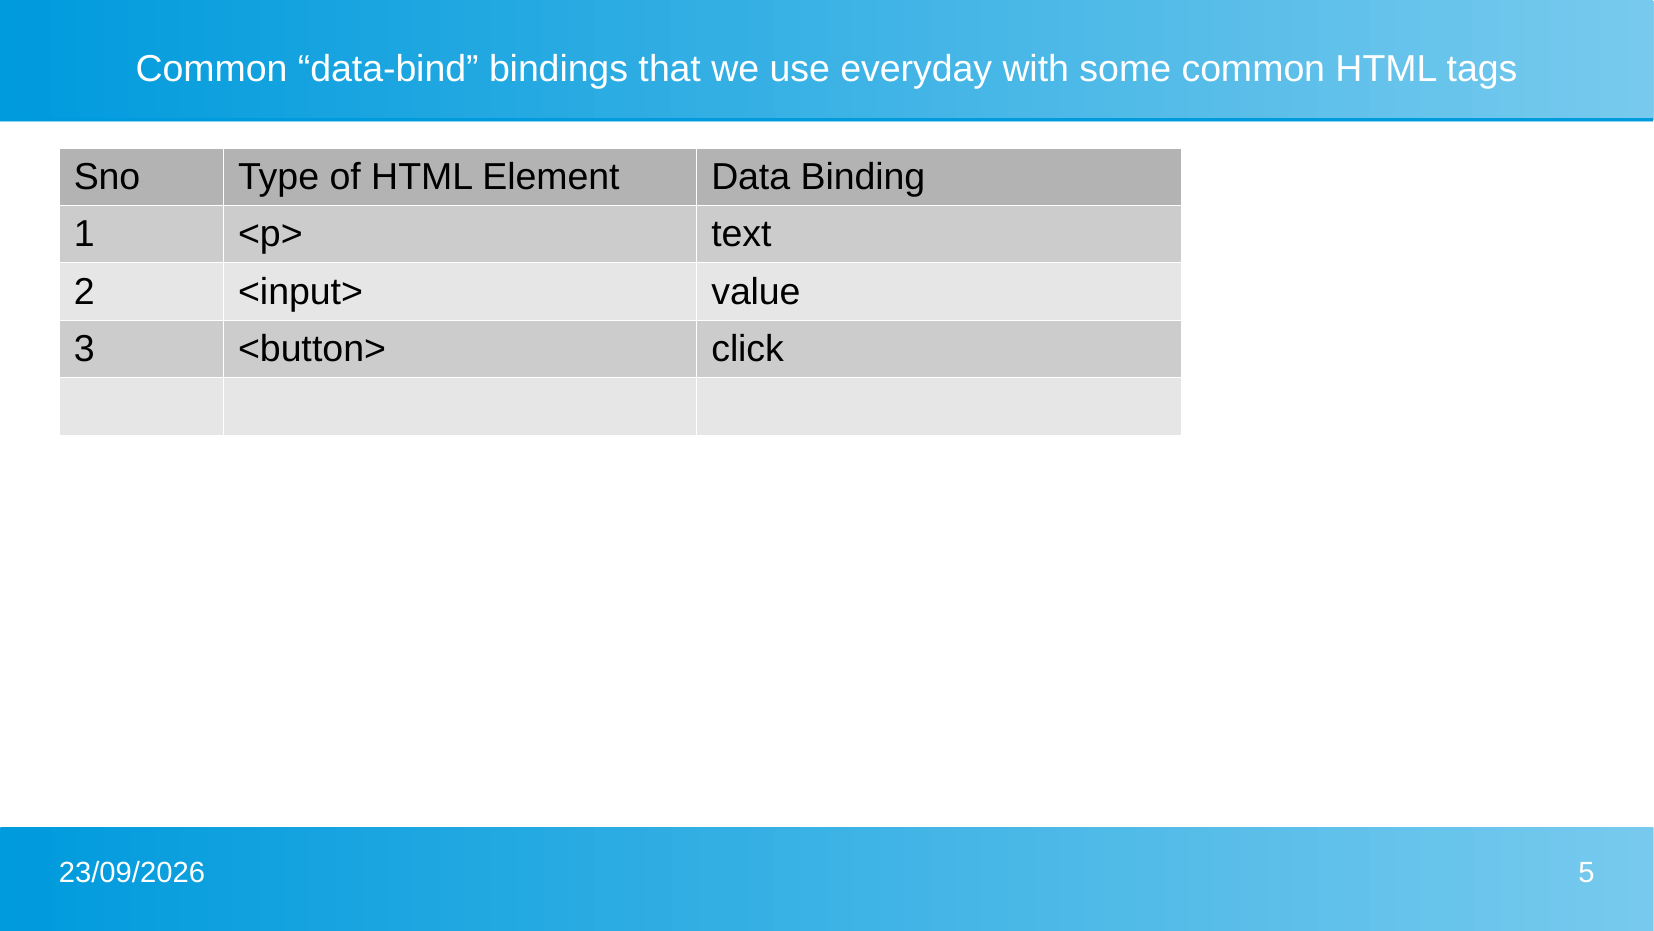

# Common “data-bind” bindings that we use everyday with some common HTML tags
| Sno | Type of HTML Element | Data Binding |
| --- | --- | --- |
| 1 | <p> | text |
| 2 | <input> | value |
| 3 | <button> | click |
| | | |
5